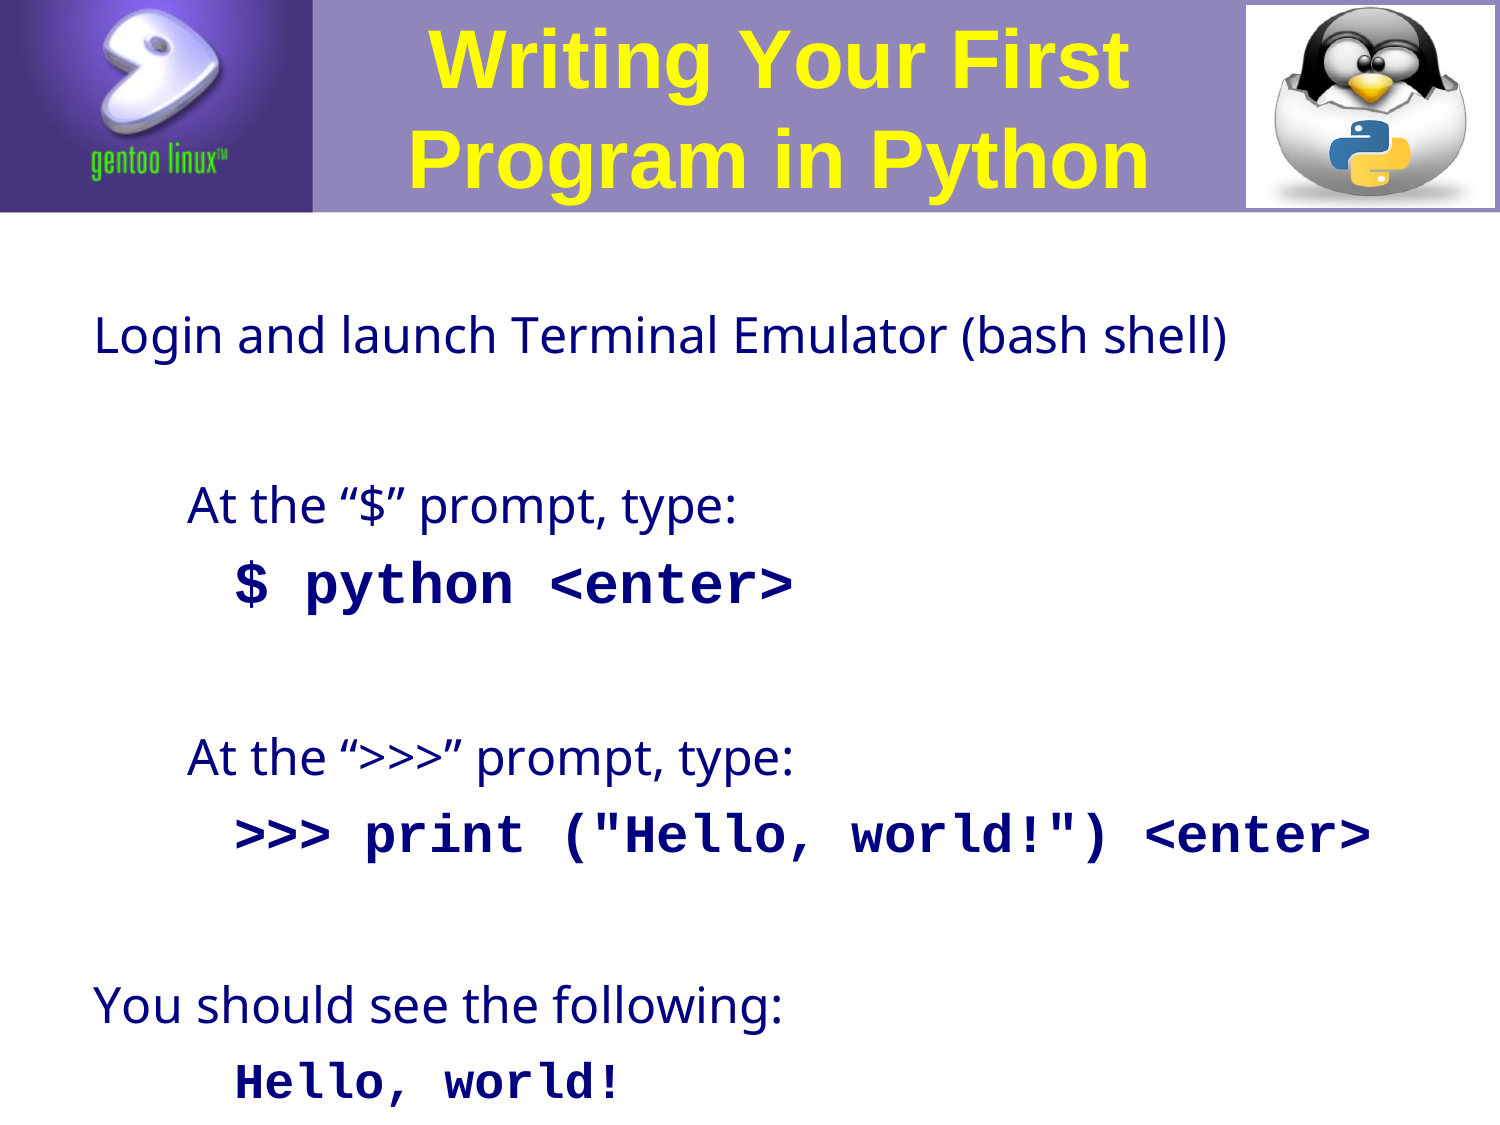

# Writing Your First Program in Python
Login and launch Terminal Emulator (bash shell)
At the “$” prompt, type:
$ python <enter>
At the “>>>” prompt, type:
>>> print ("Hello, world!") <enter>
You should see the following:
Hello, world!